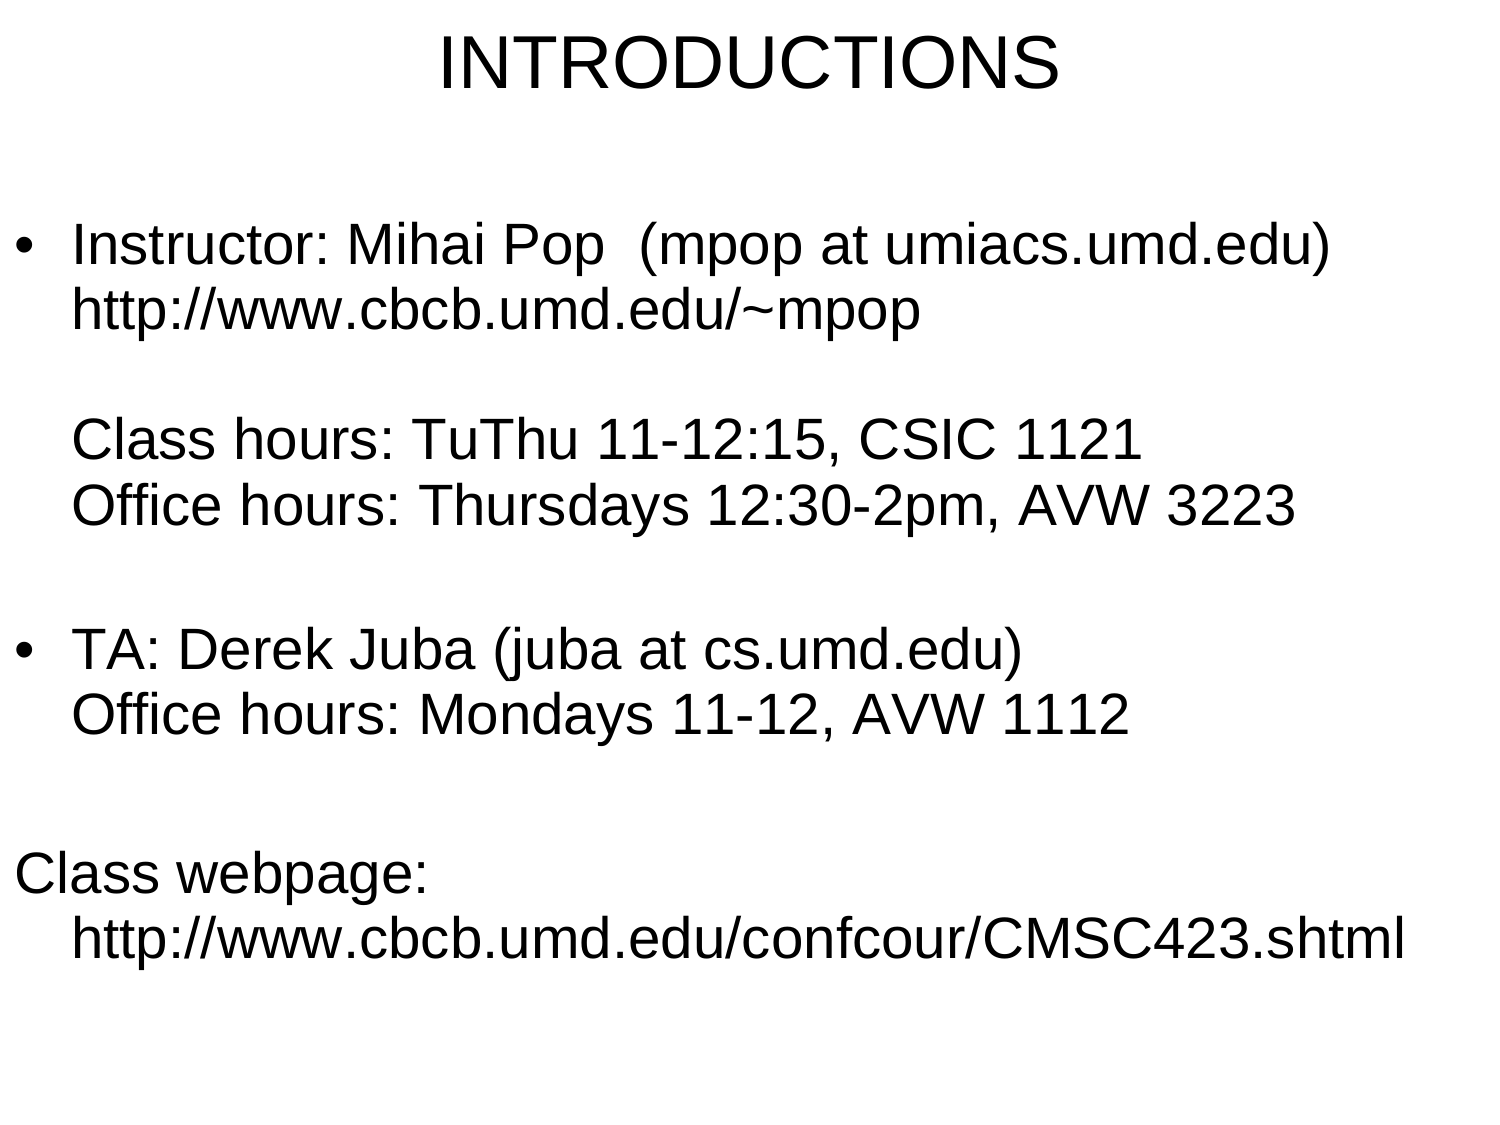

# INTRODUCTIONS
Instructor: Mihai Pop (mpop at umiacs.umd.edu)
http://www.cbcb.umd.edu/~mpop
Class hours: TuThu 11-12:15, CSIC 1121
Office hours: Thursdays 12:30-2pm, AVW 3223
TA: Derek Juba (juba at cs.umd.edu)
Office hours: Mondays 11-12, AVW 1112
Class webpage:
http://www.cbcb.umd.edu/confcour/CMSC423.shtml